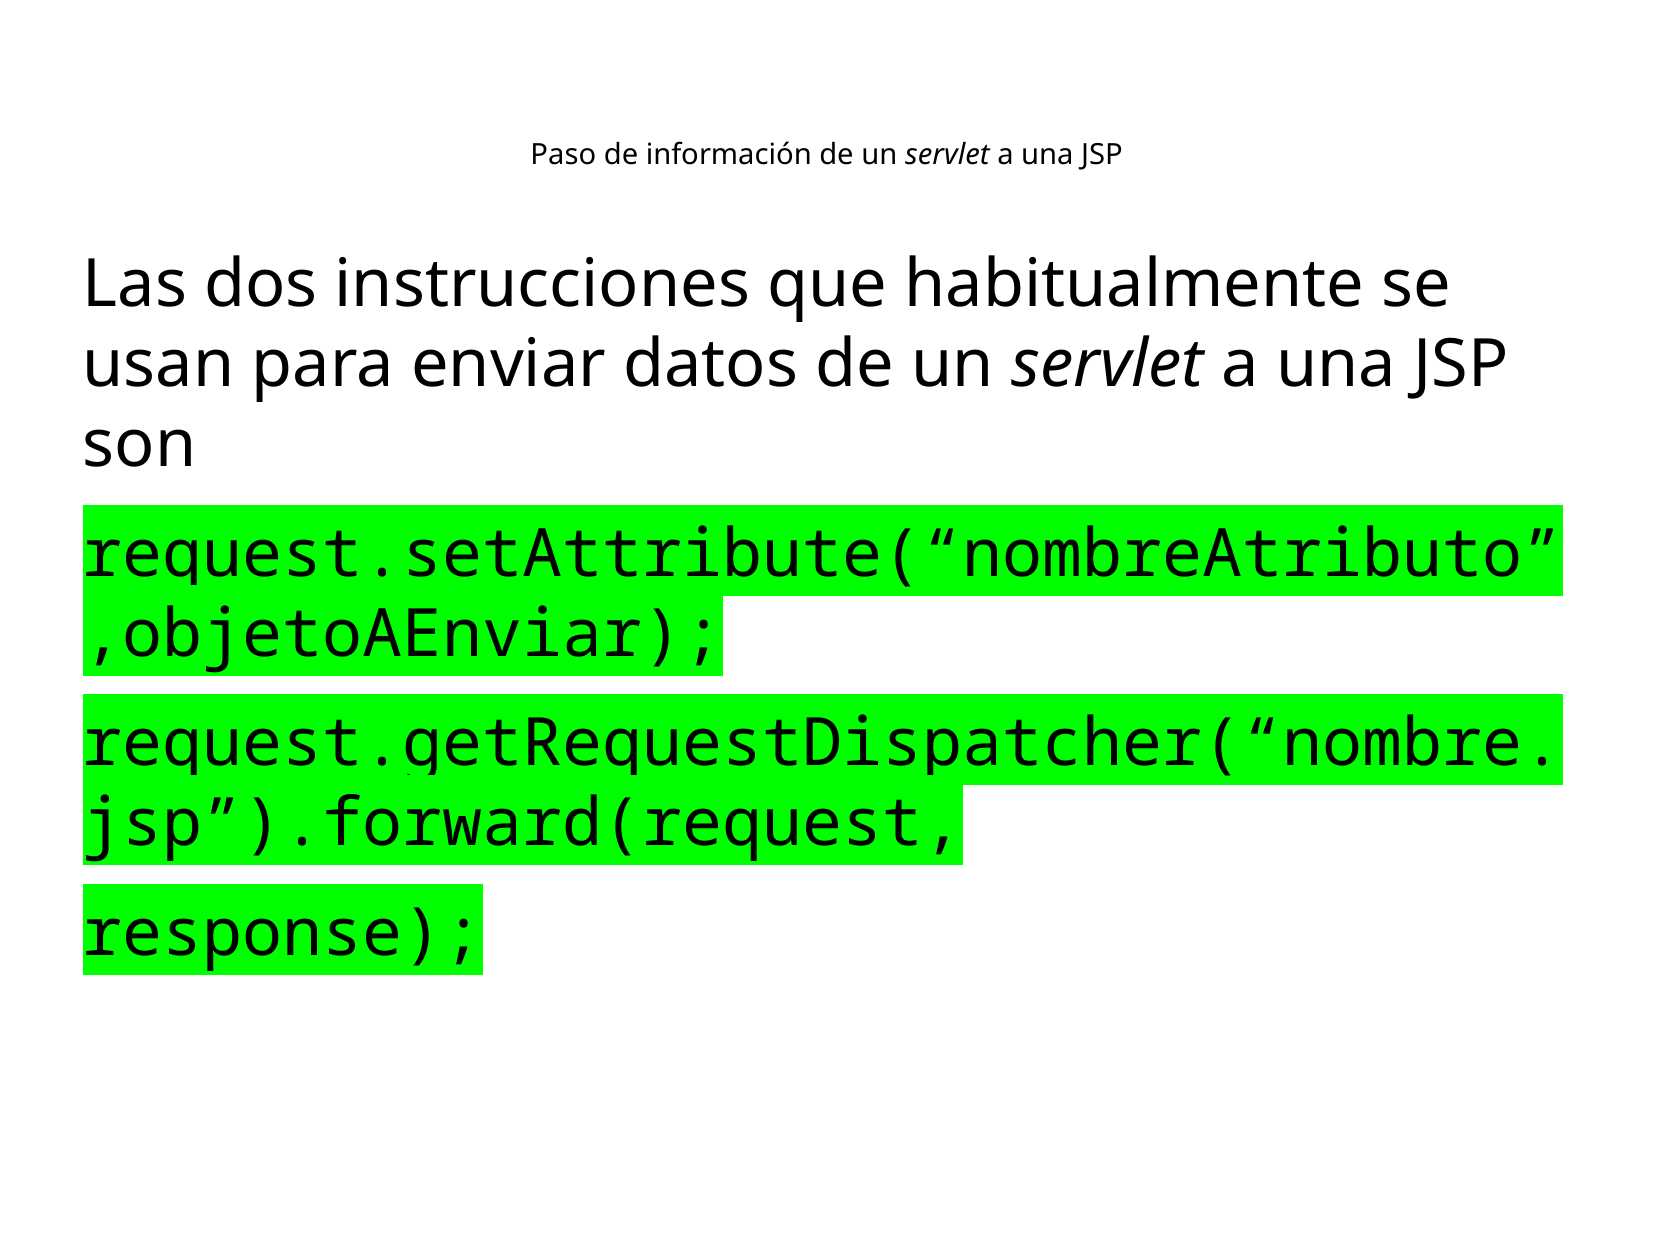

# Paso de información de un servlet a una JSP
Las dos instrucciones que habitualmente se usan para enviar datos de un servlet a una JSP son
request.setAttribute(“nombreAtributo”,objetoAEnviar);
request.getRequestDispatcher(“nombre.jsp”).forward(request,
response);